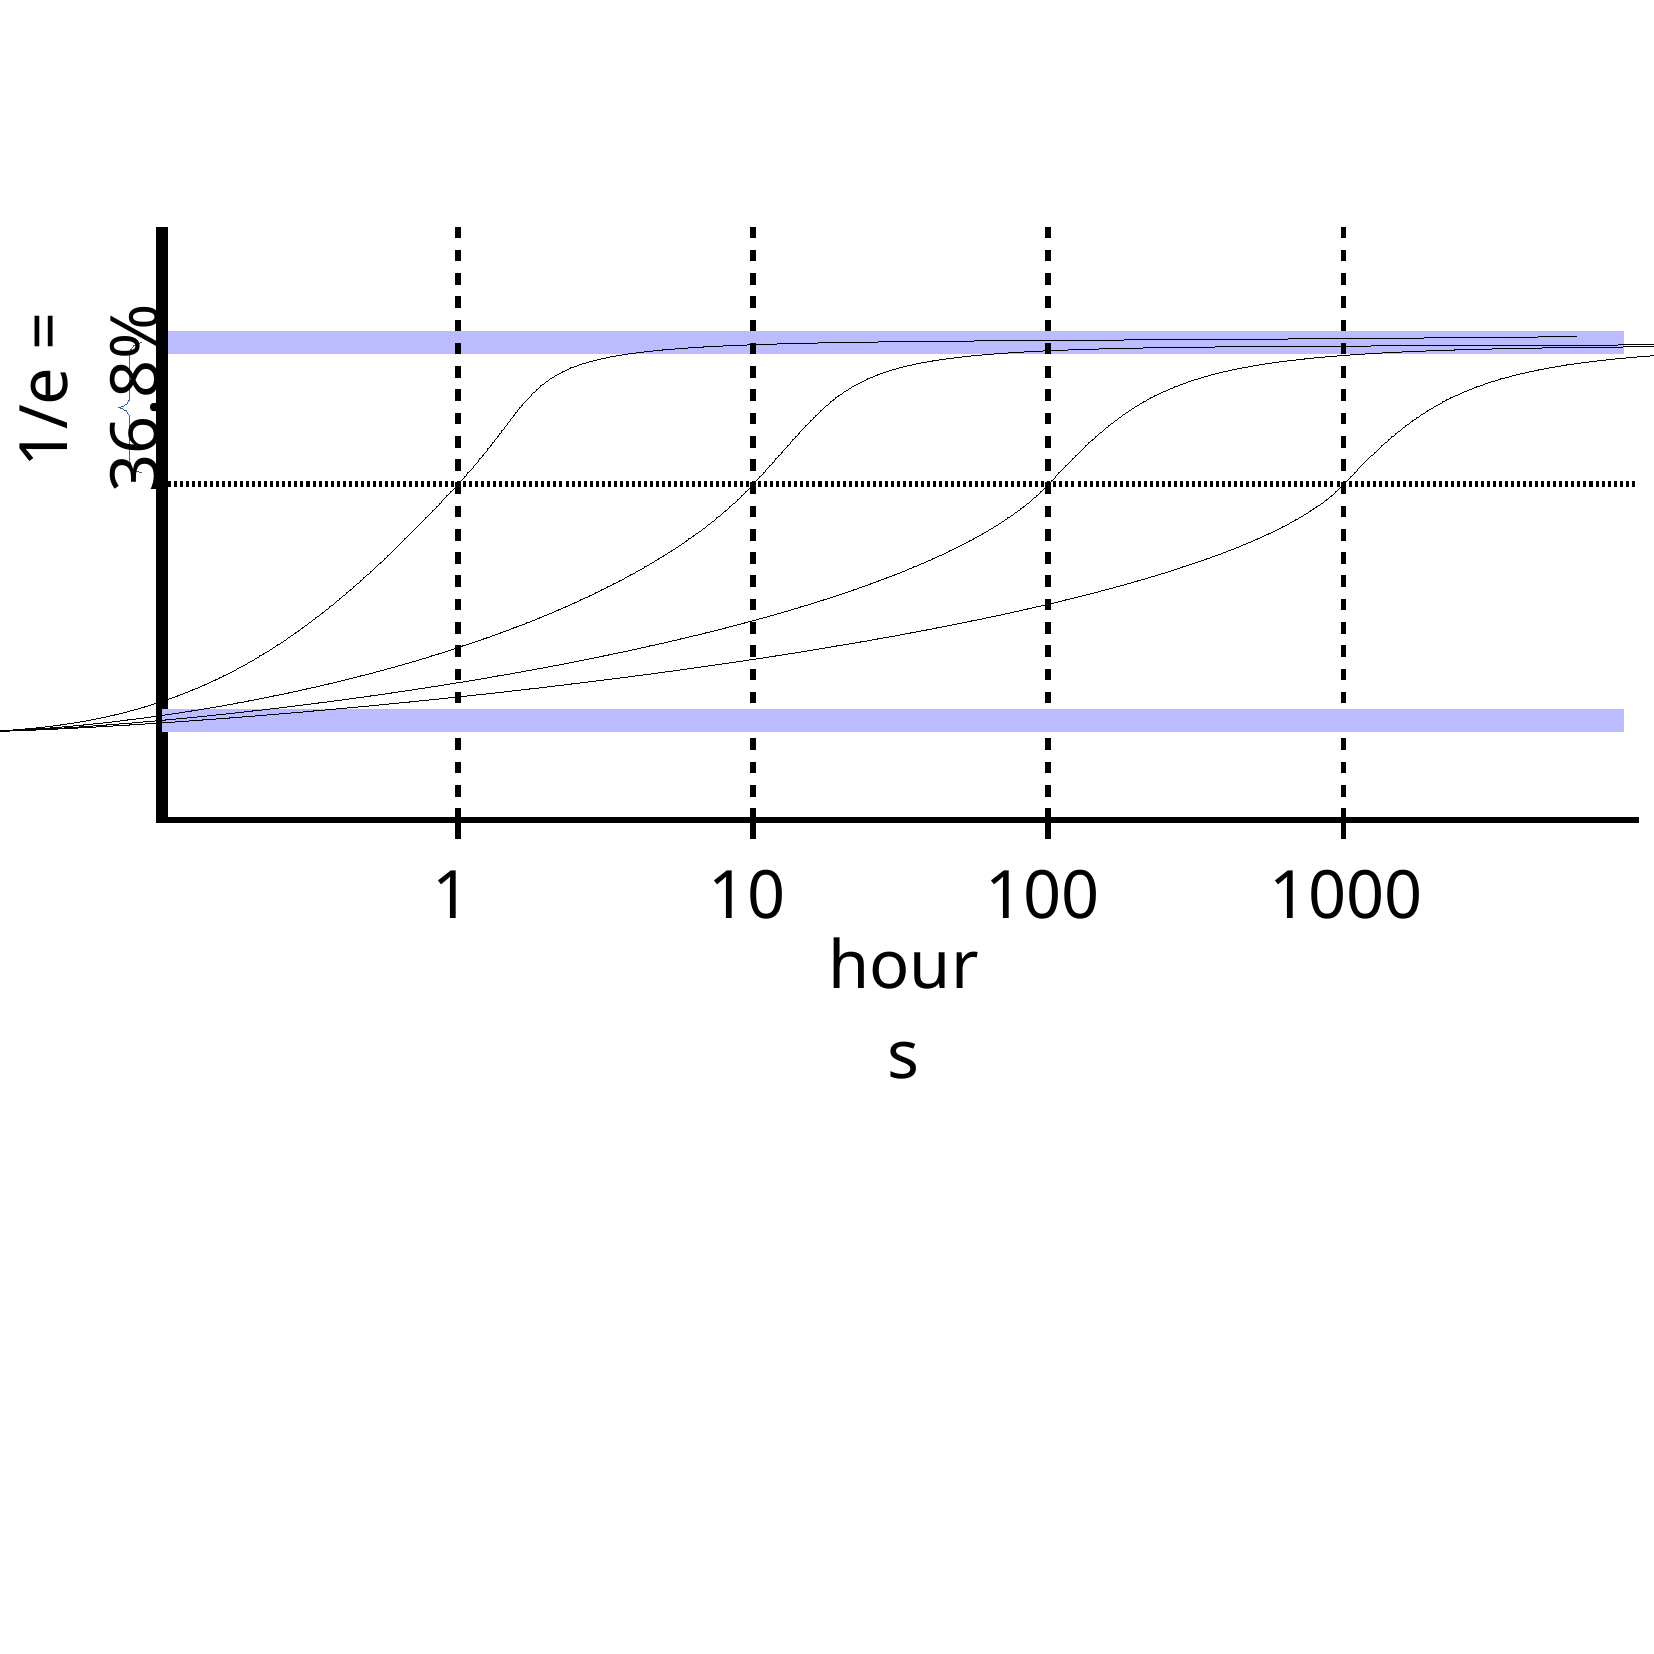

1/e = 36.8%
1
10
100
1000
hours